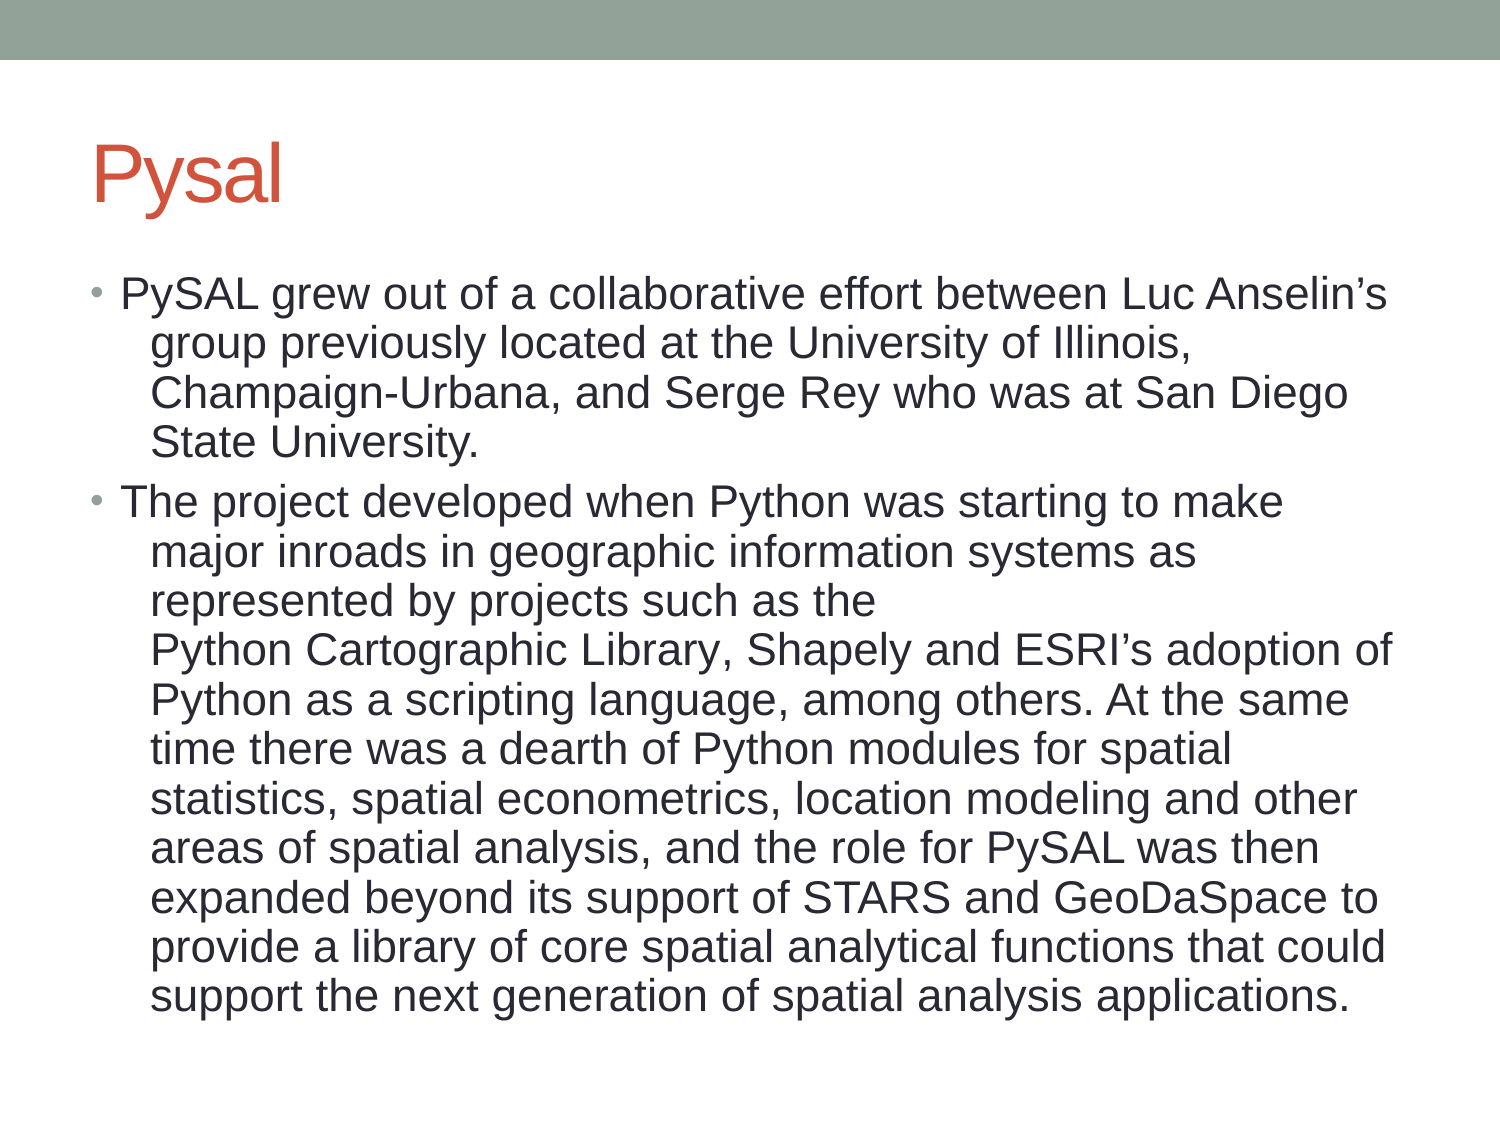

# Pysal
PySAL grew out of a collaborative effort between Luc Anselin’s group previously located at the University of Illinois, Champaign-Urbana, and Serge Rey who was at San Diego State University.
The project developed when Python was starting to make major inroads in geographic information systems as represented by projects such as the Python Cartographic Library, Shapely and ESRI’s adoption of Python as a scripting language, among others. At the same time there was a dearth of Python modules for spatial statistics, spatial econometrics, location modeling and other areas of spatial analysis, and the role for PySAL was then expanded beyond its support of STARS and GeoDaSpace to provide a library of core spatial analytical functions that could support the next generation of spatial analysis applications.